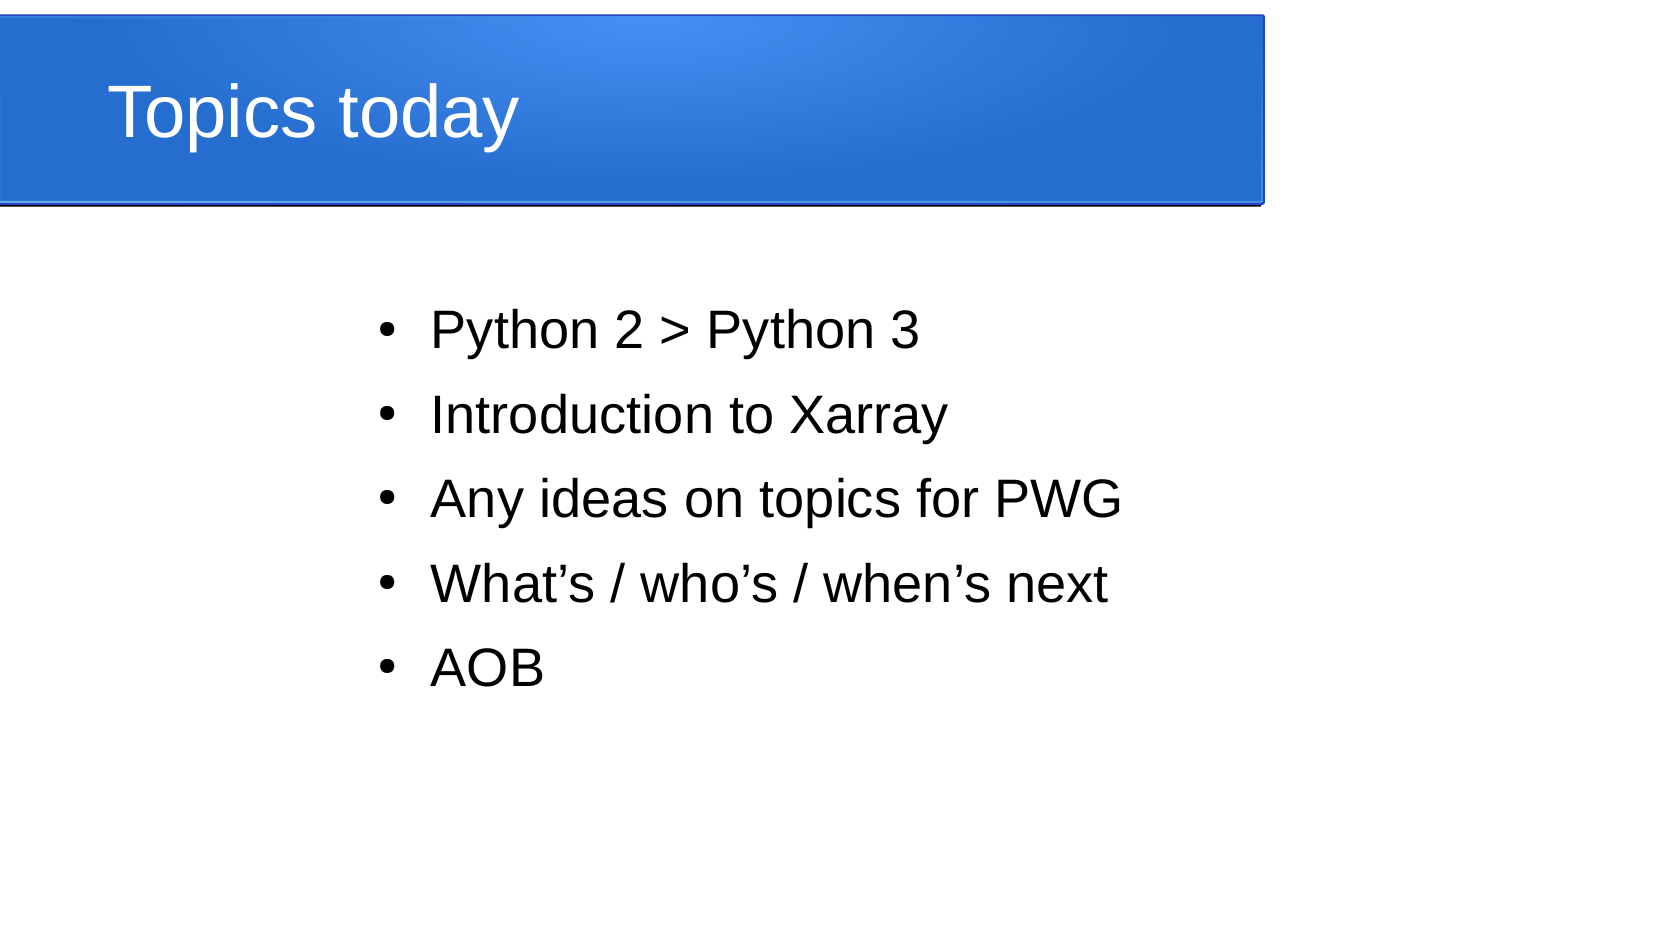

# Topics today
Python 2 > Python 3
Introduction to Xarray
Any ideas on topics for PWG
What’s / who’s / when’s next
AOB